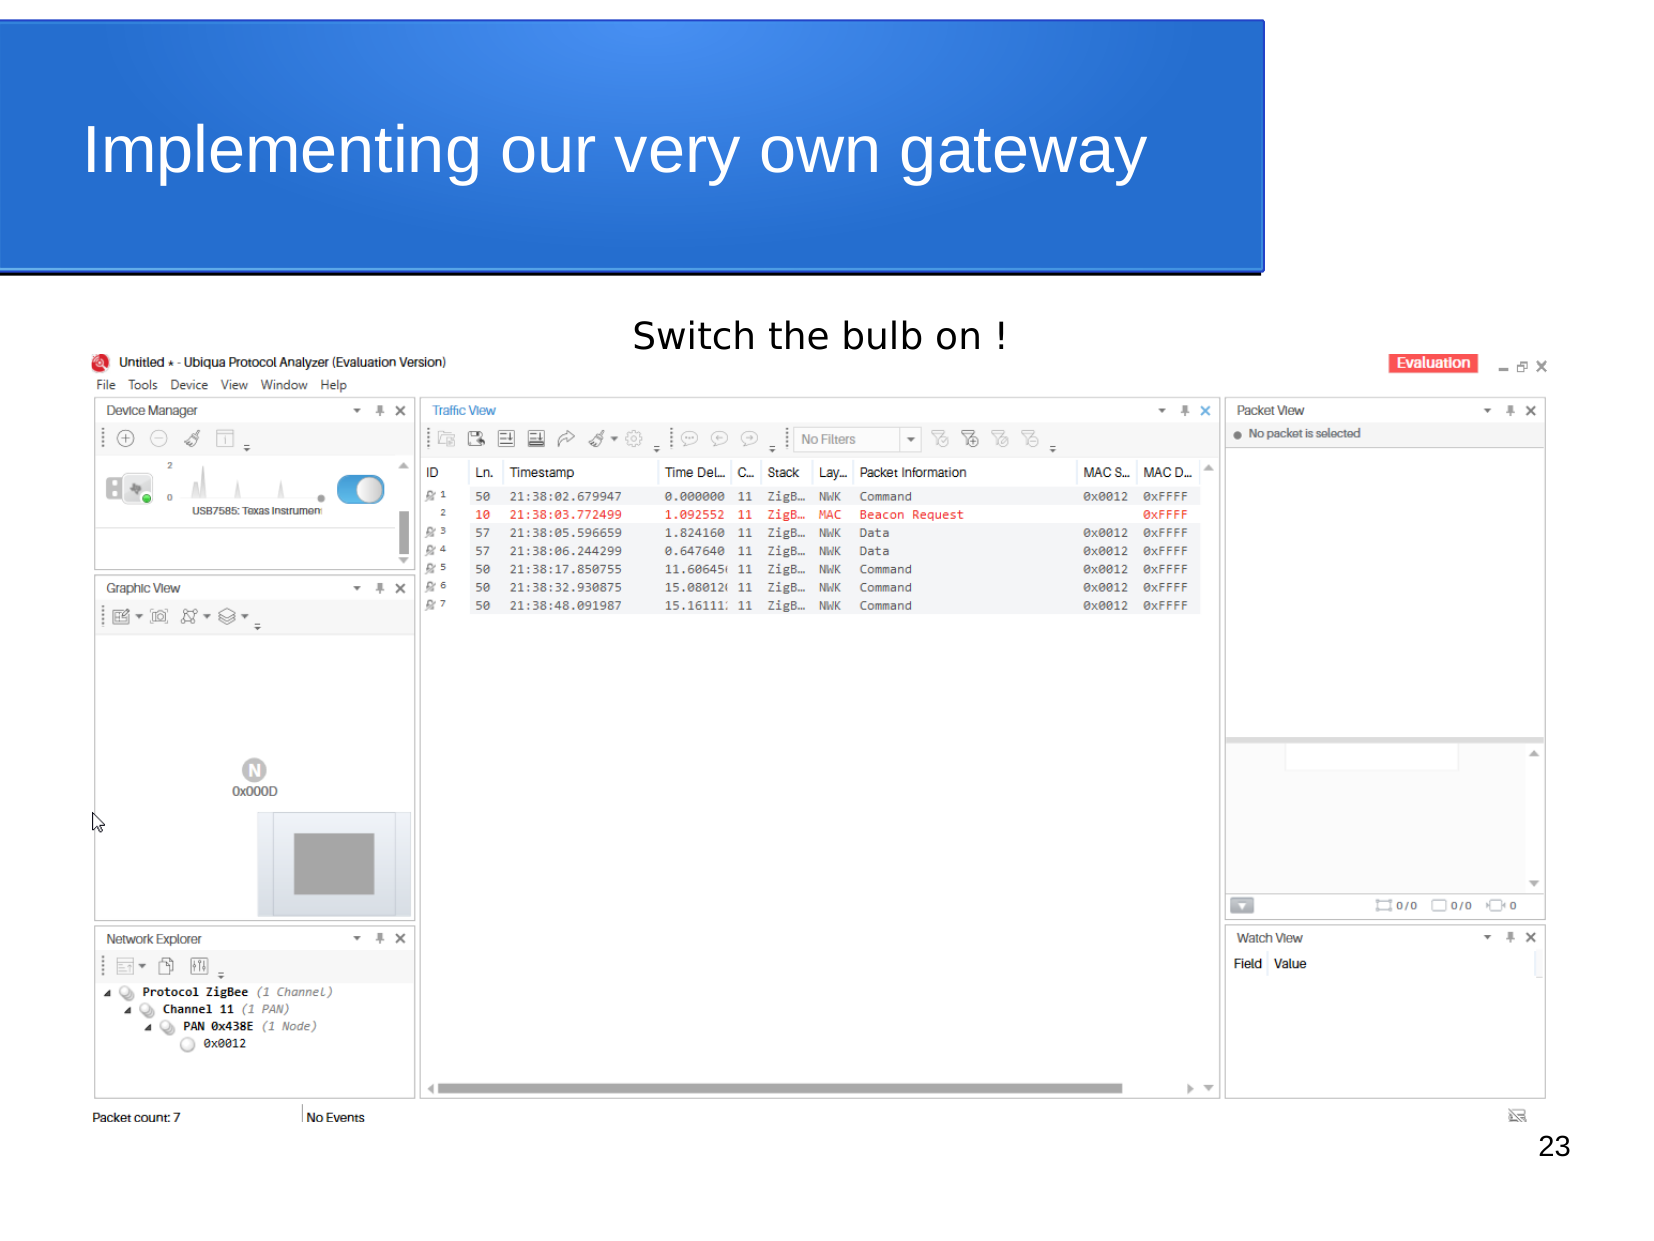

# Implementing our very own gateway
Switch the bulb on !
23